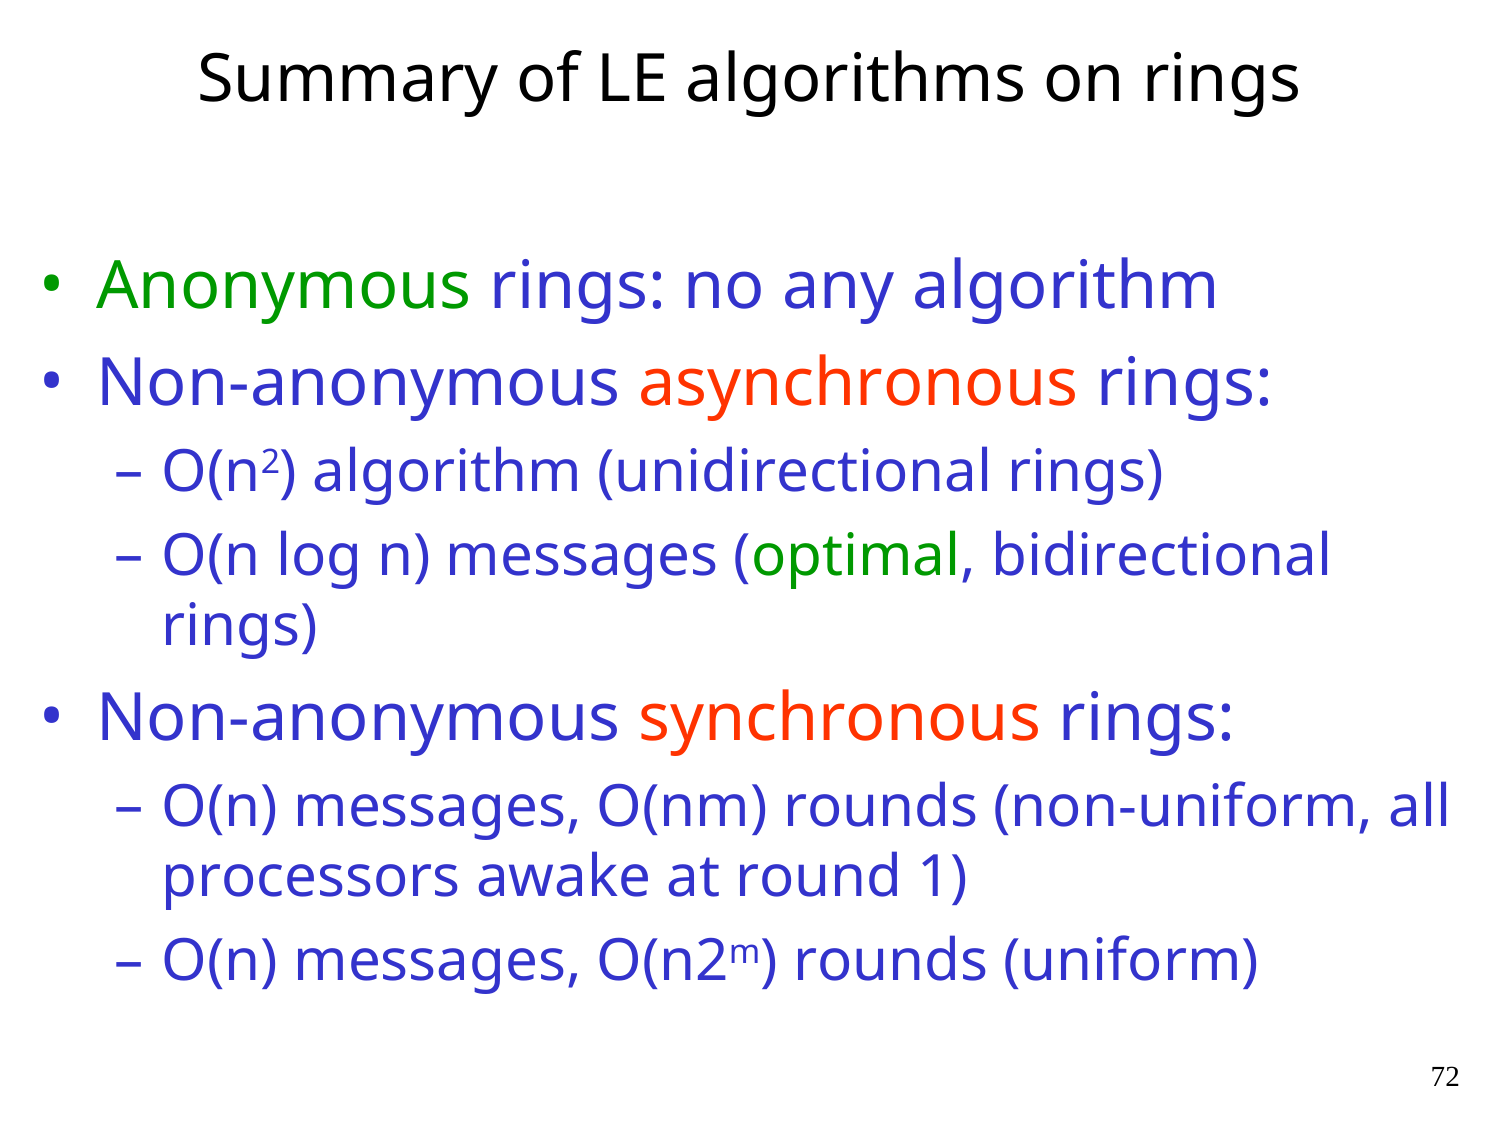

# Summary of LE algorithms on rings
Anonymous rings: no any algorithm
Non-anonymous asynchronous rings:
O(n2) algorithm (unidirectional rings)
O(n log n) messages (optimal, bidirectional rings)
Non-anonymous synchronous rings:
O(n) messages, O(nm) rounds (non-uniform, all processors awake at round 1)
O(n) messages, O(n2m) rounds (uniform)